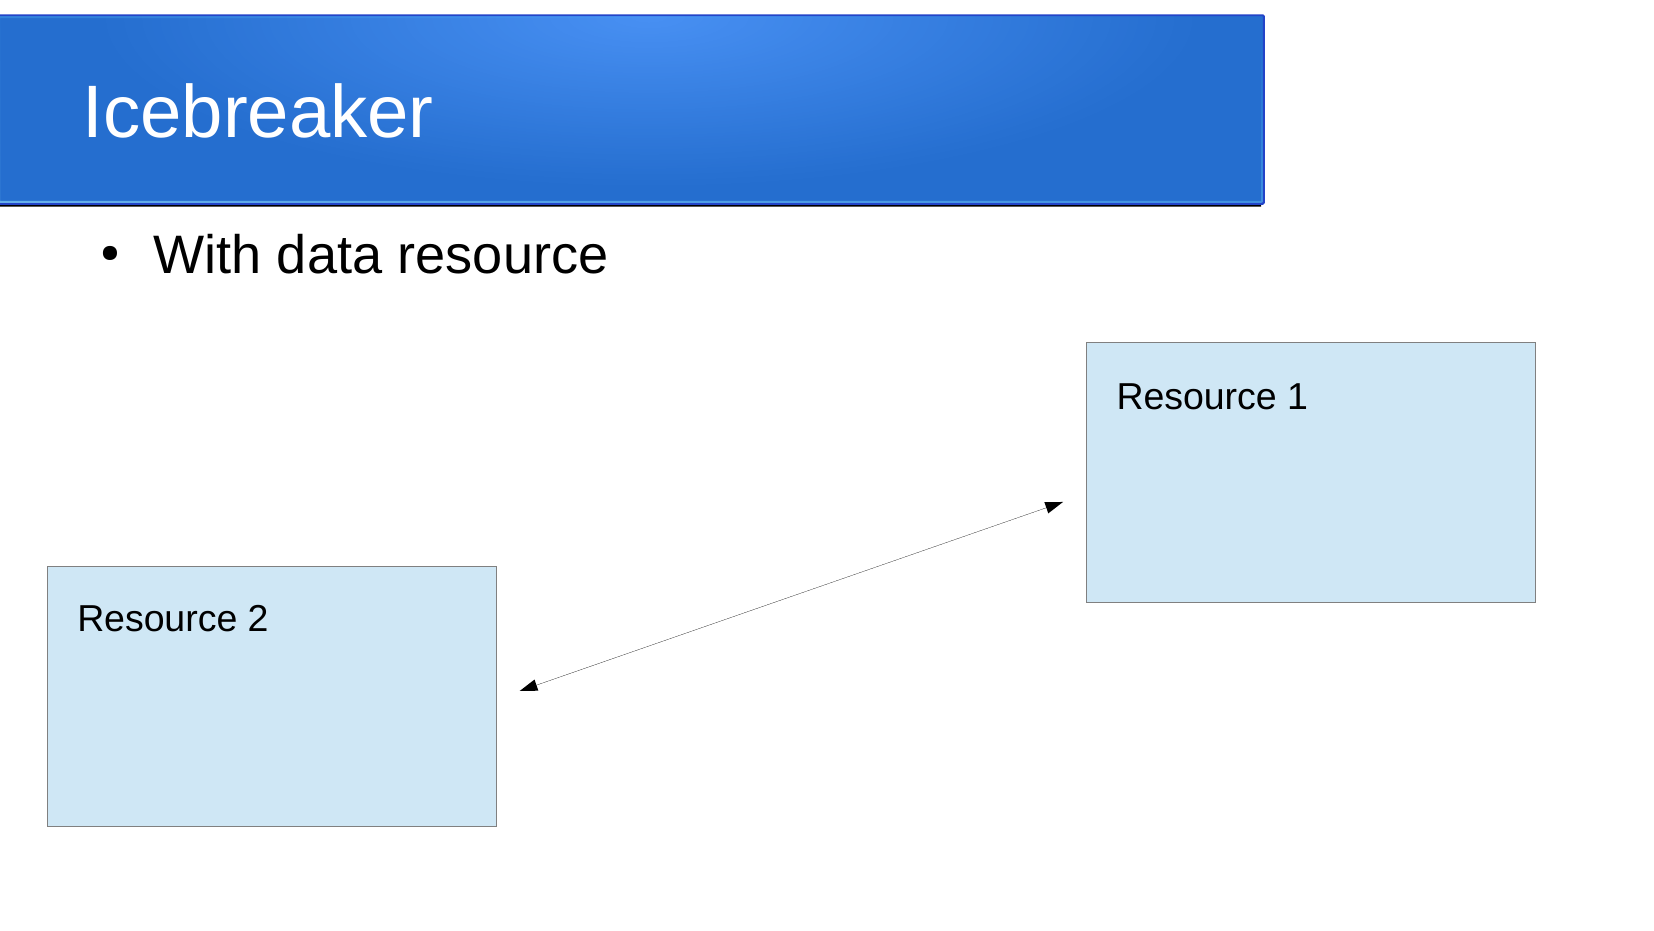

# Icebreaker
With data resource
Resource 1
Resource 2